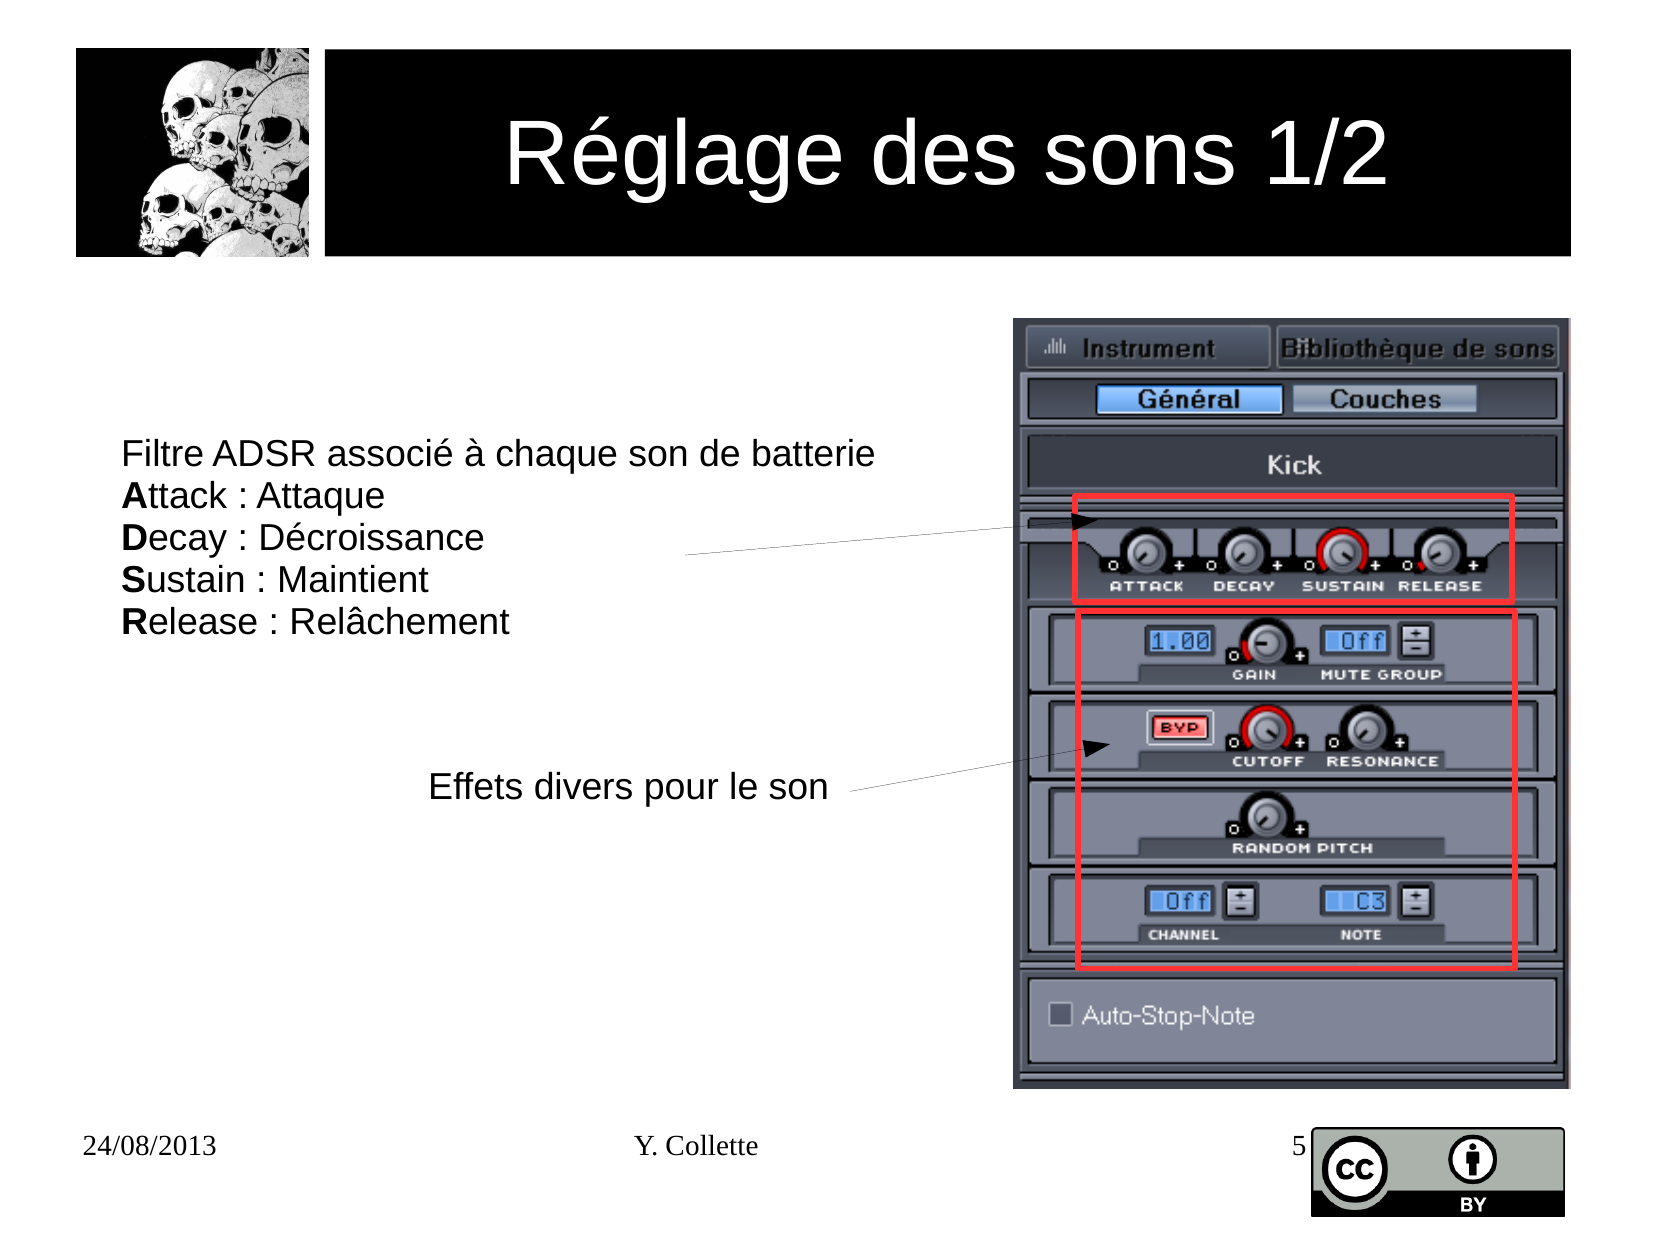

# Réglage des sons 1/2
Filtre ADSR associé à chaque son de batterie
Attack : Attaque
Decay : Décroissance
Sustain : Maintient
Release : Relâchement
Effets divers pour le son
Y. Collette
5